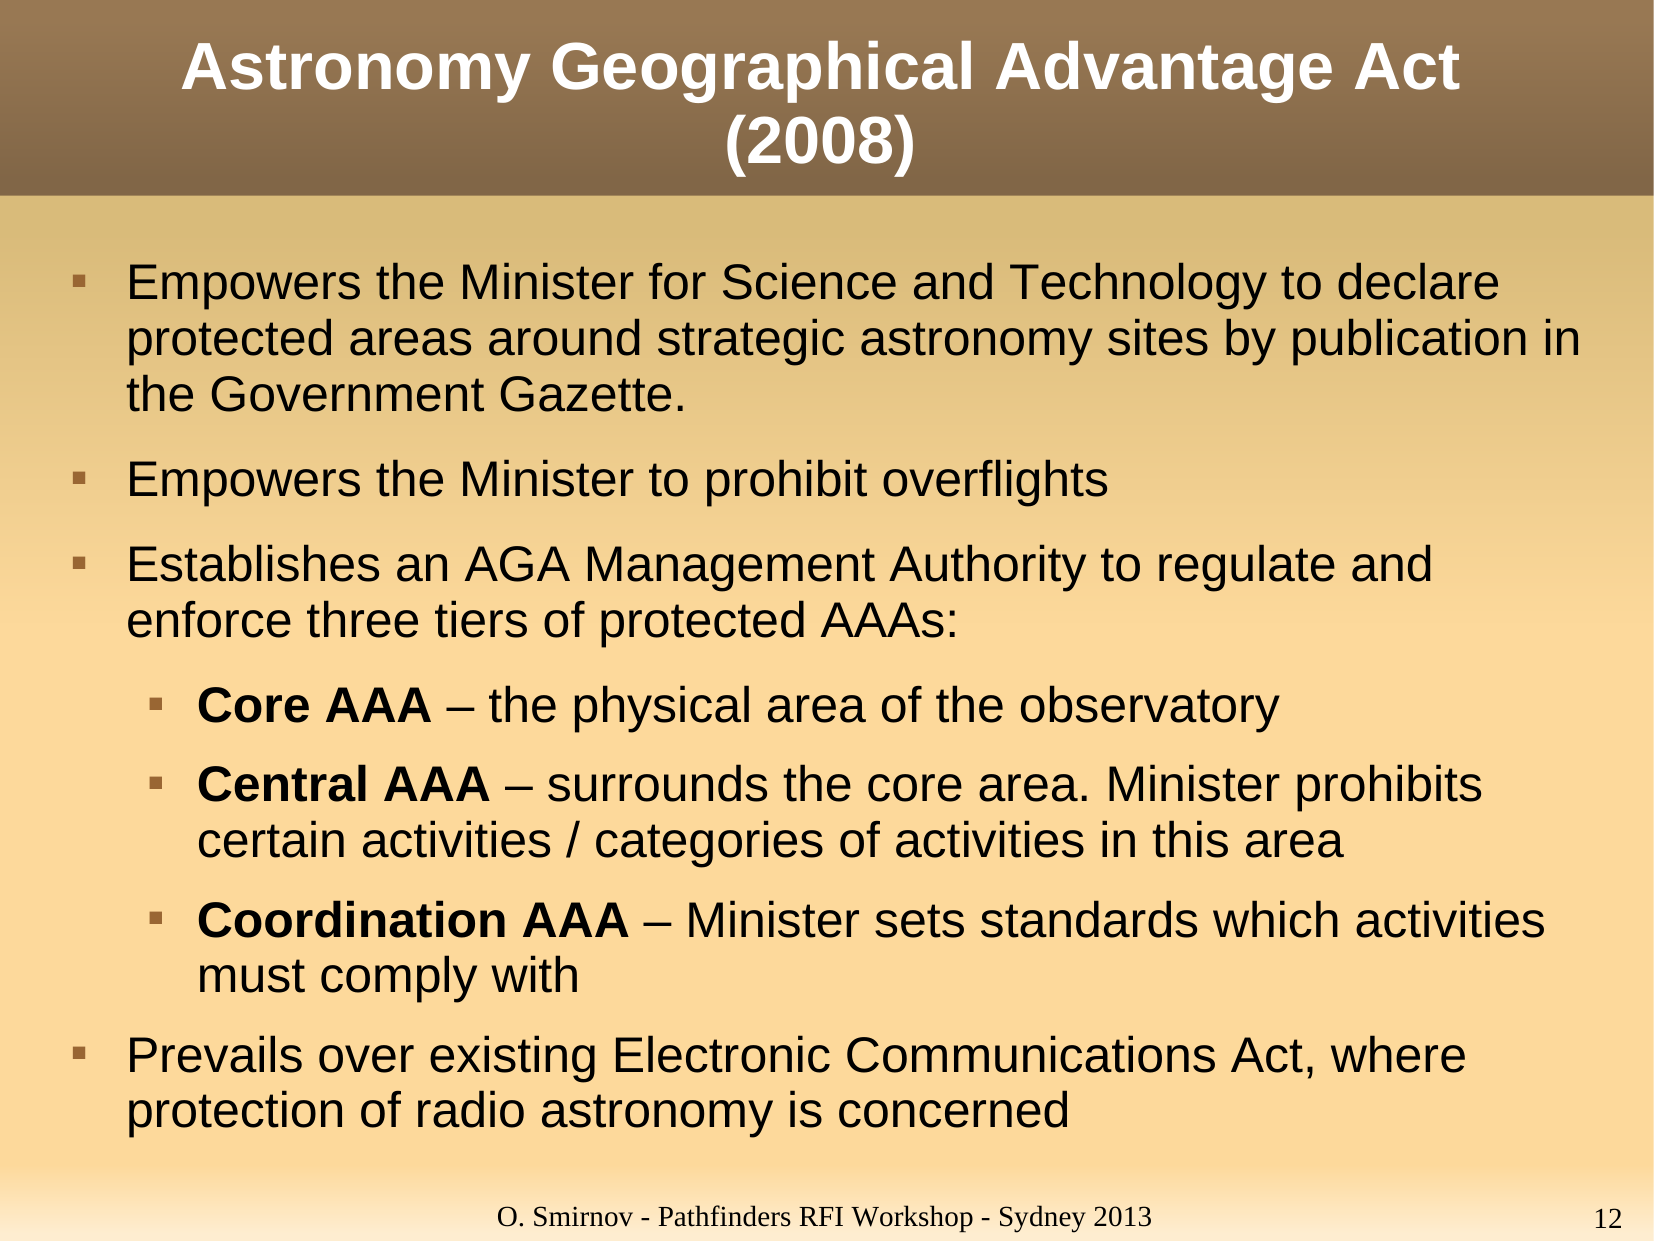

# Astronomy Geographical Advantage Act (2008)
Empowers the Minister for Science and Technology to declare protected areas around strategic astronomy sites by publication in the Government Gazette.
Empowers the Minister to prohibit overflights
Establishes an AGA Management Authority to regulate and enforce three tiers of protected AAAs:
Core AAA – the physical area of the observatory
Central AAA – surrounds the core area. Minister prohibits certain activities / categories of activities in this area
Coordination AAA – Minister sets standards which activities must comply with
Prevails over existing Electronic Communications Act, where protection of radio astronomy is concerned
O. Smirnov - Pathfinders RFI Workshop - Sydney 2013
12